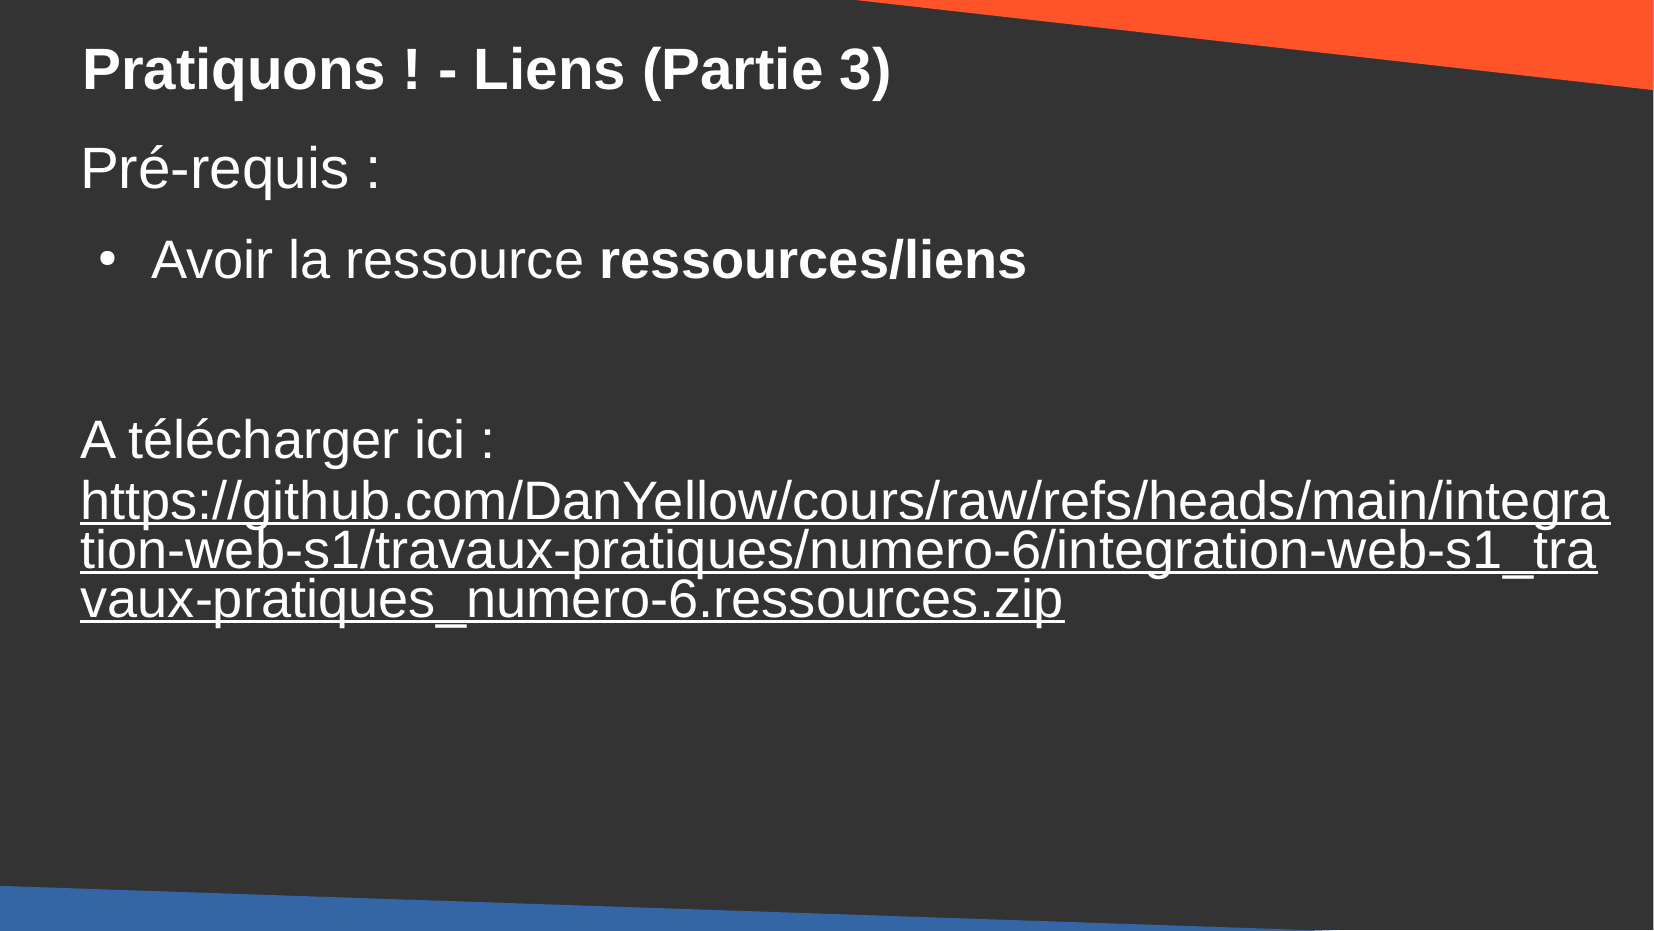

# Pratiquons ! - Liens (Partie 3)
Pré-requis :
Avoir la ressource ressources/liens
A télécharger ici : https://github.com/DanYellow/cours/raw/refs/heads/main/integration-web-s1/travaux-pratiques/numero-6/integration-web-s1_travaux-pratiques_numero-6.ressources.zip